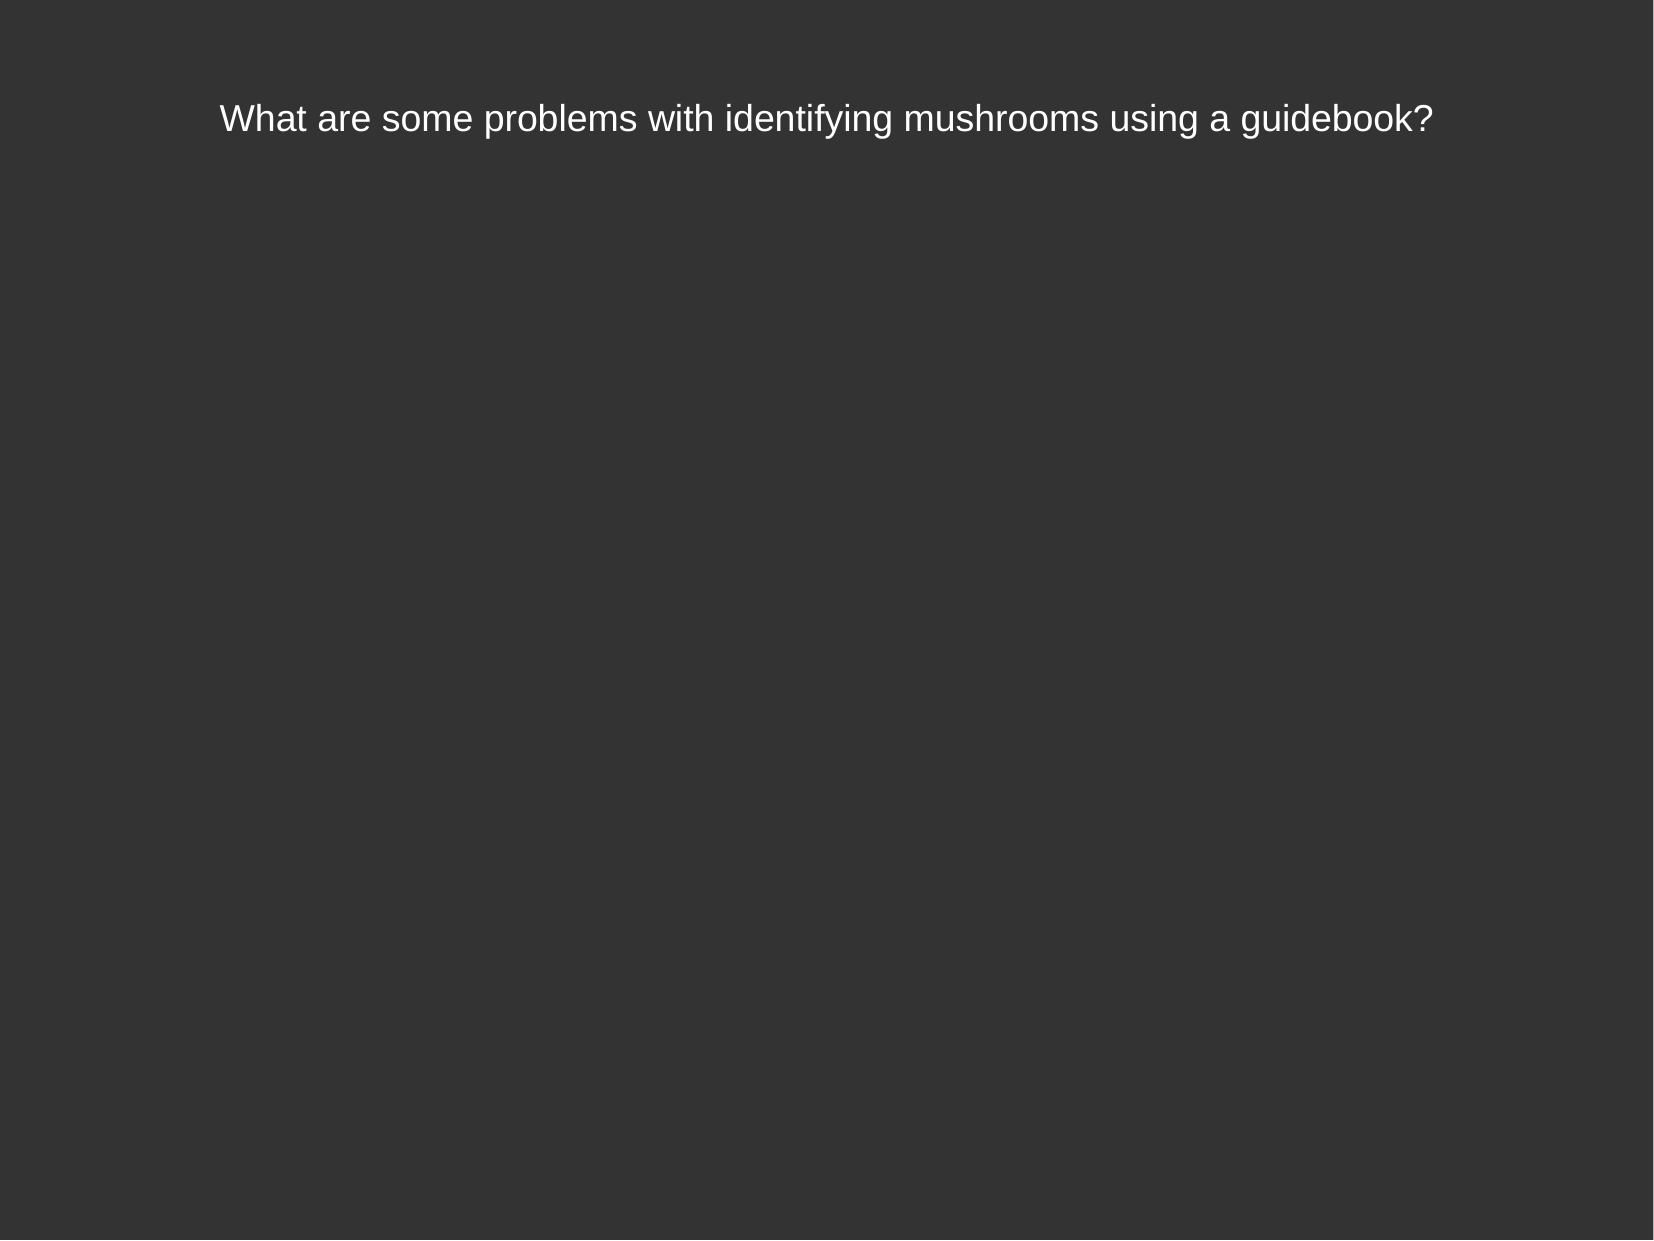

What are some problems with identifying mushrooms using a guidebook?